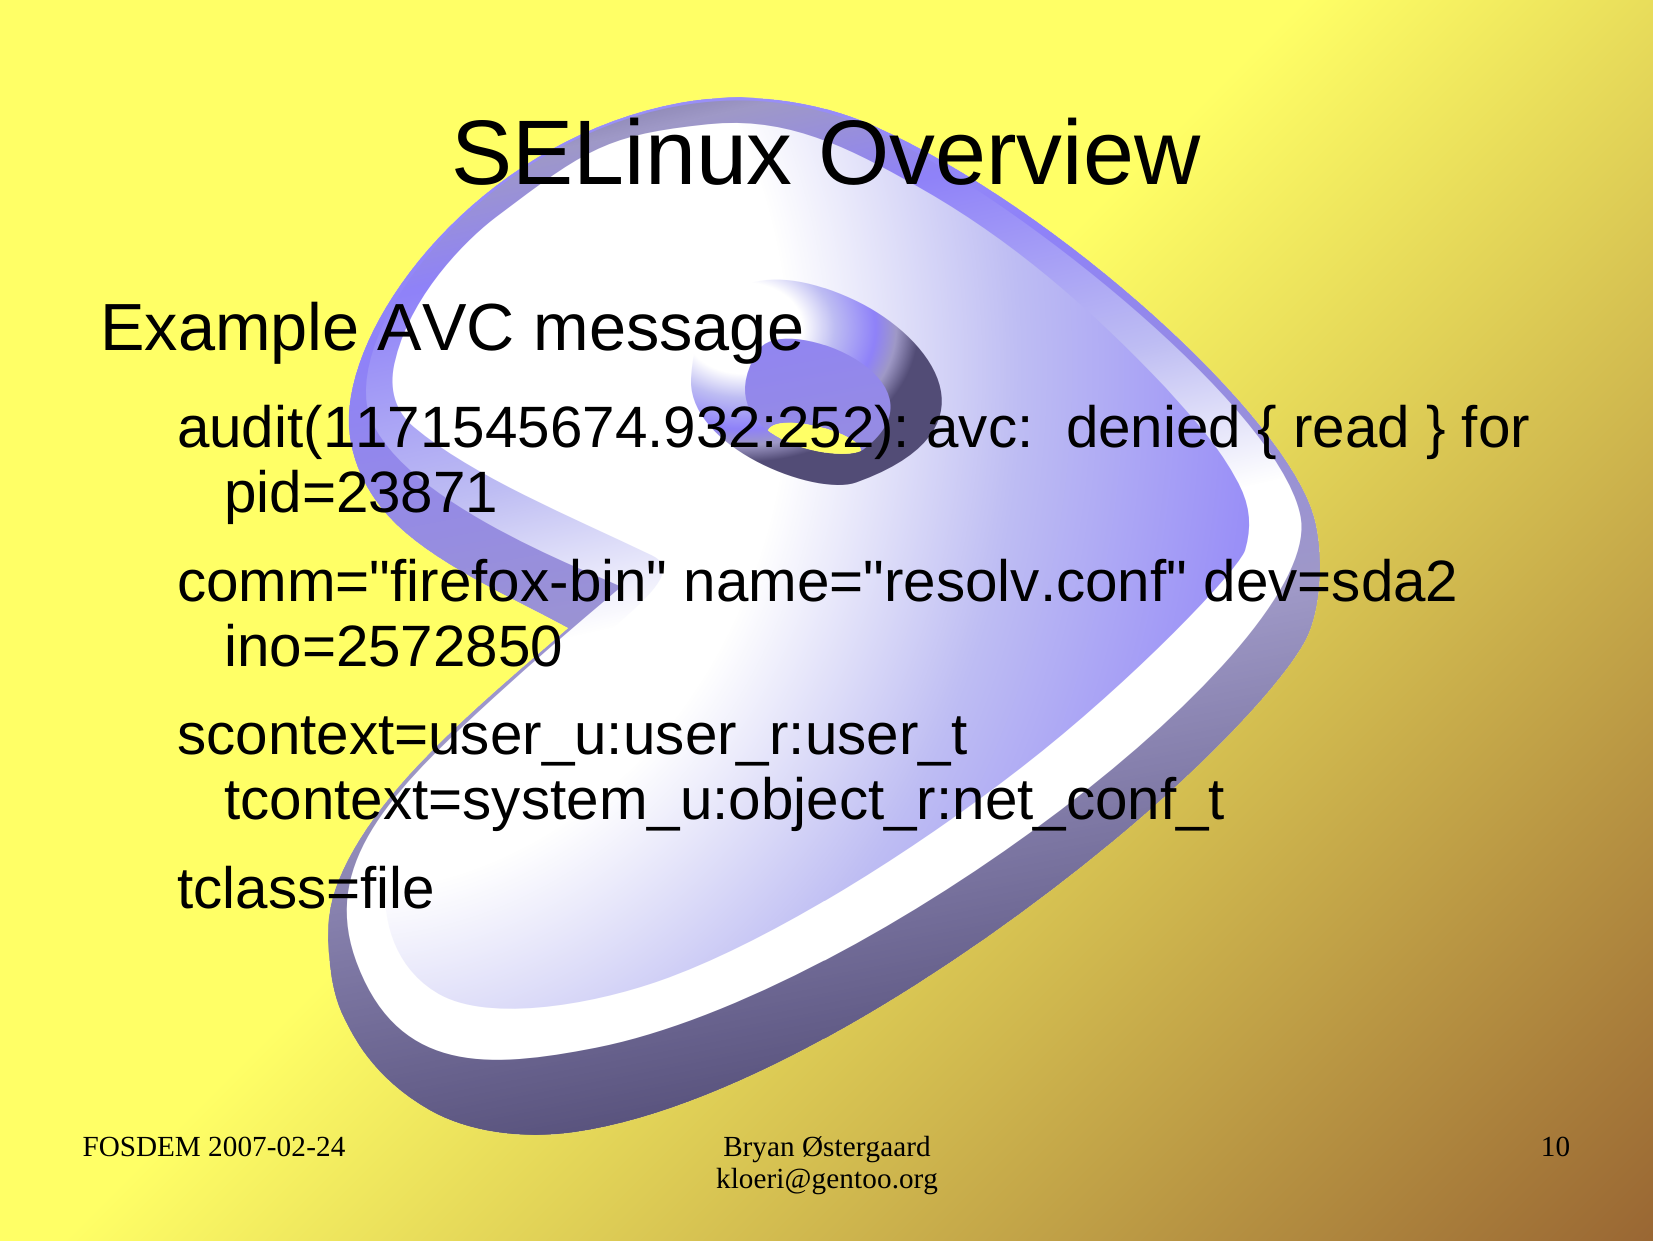

# SELinux Overview
Example AVC message
audit(1171545674.932:252): avc: denied { read } for pid=23871
comm="firefox-bin" name="resolv.conf" dev=sda2 ino=2572850
scontext=user_u:user_r:user_t tcontext=system_u:object_r:net_conf_t
tclass=file
10